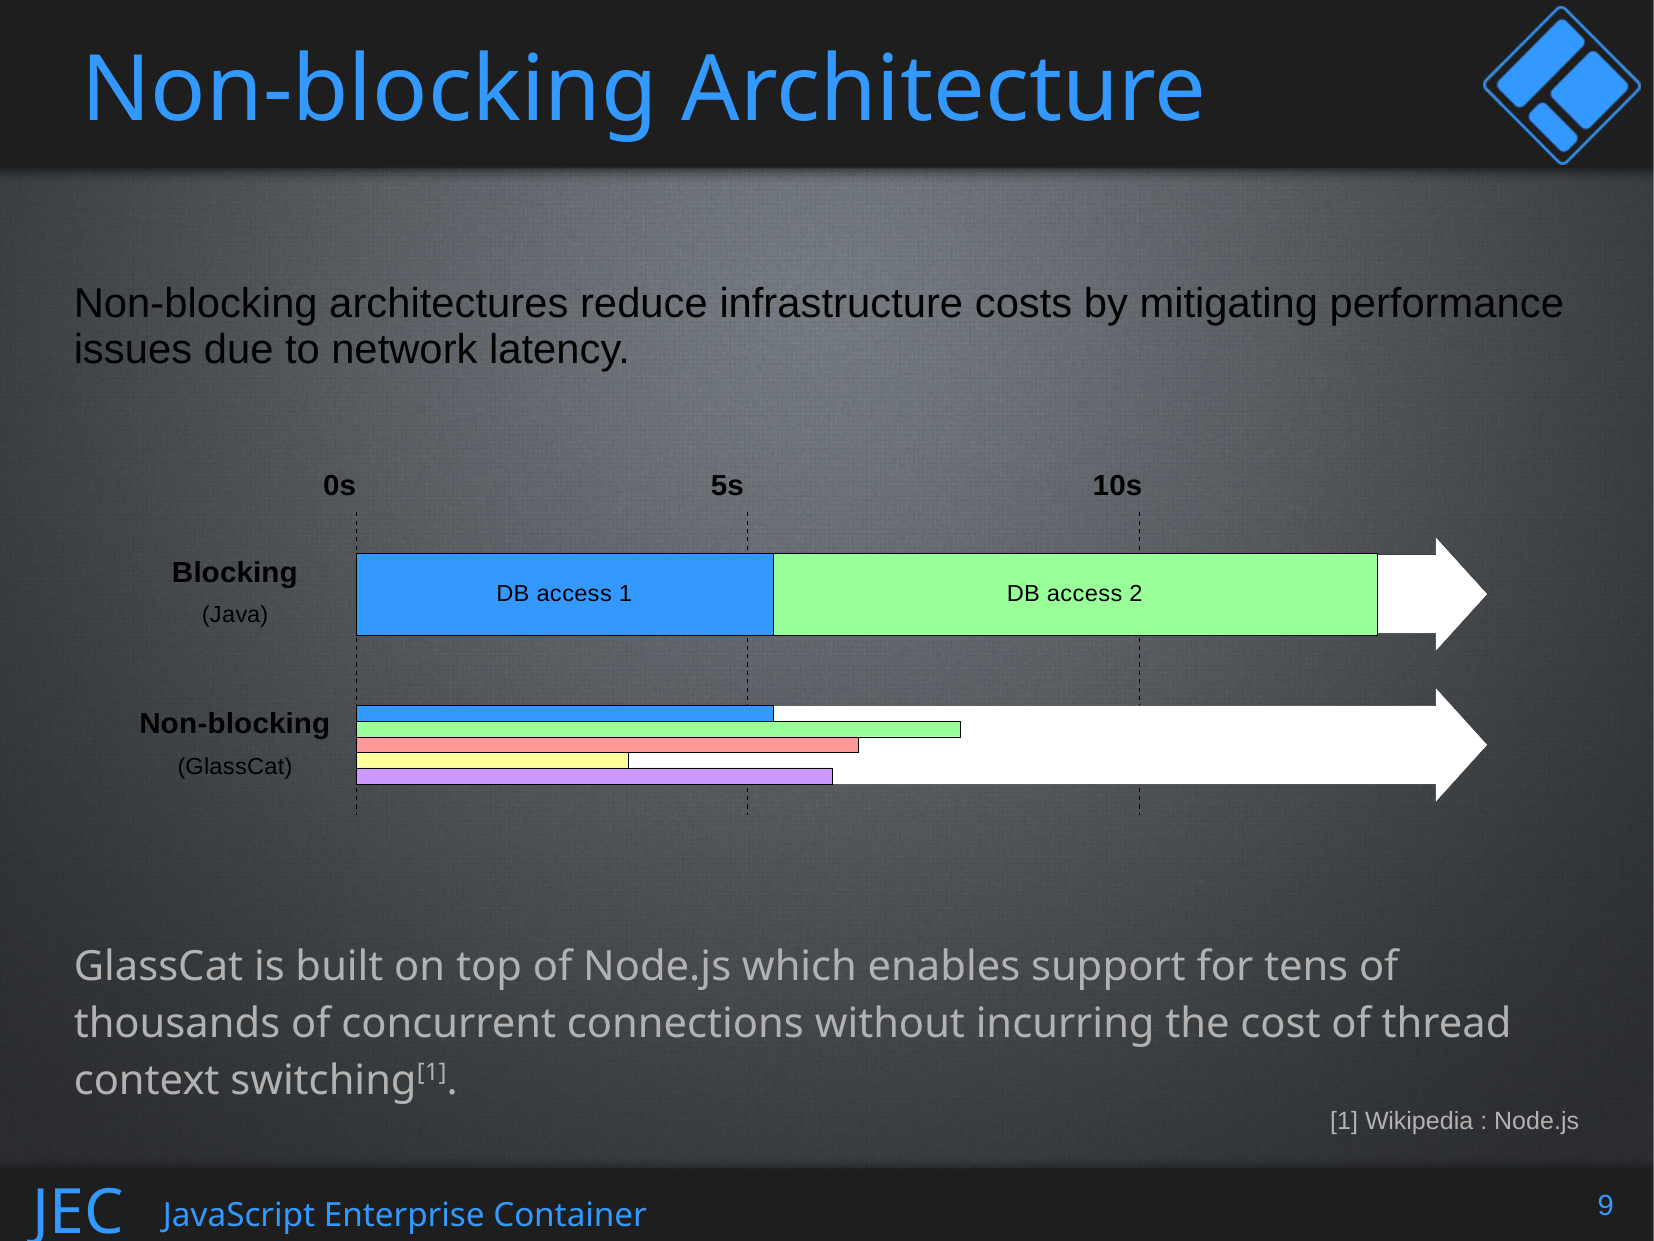

# Non-blocking Architecture
Non-blocking architectures reduce infrastructure costs by mitigating performance issues due to network latency.
GlassCat is built on top of Node.js which enables support for tens of thousands of concurrent connections without incurring the cost of thread context switching[1].
[1] Wikipedia : Node.js
JEC
9
JavaScript Enterprise Container